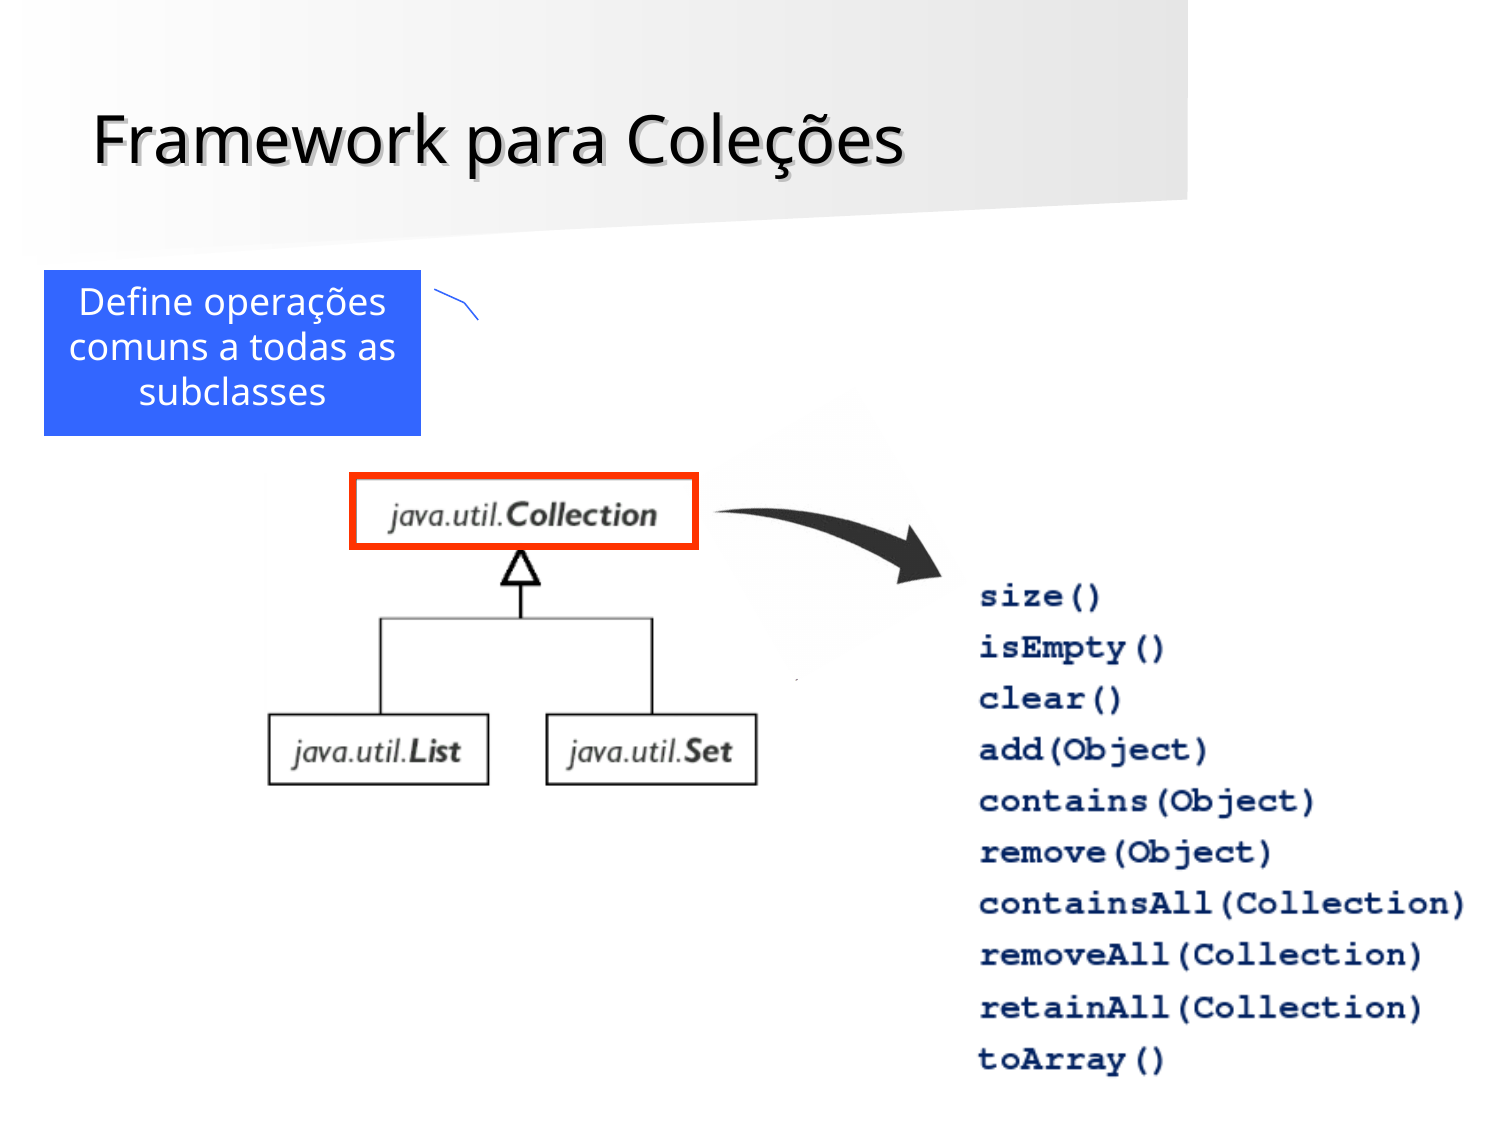

# Framework para Coleções
Define operações comuns a todas as subclasses